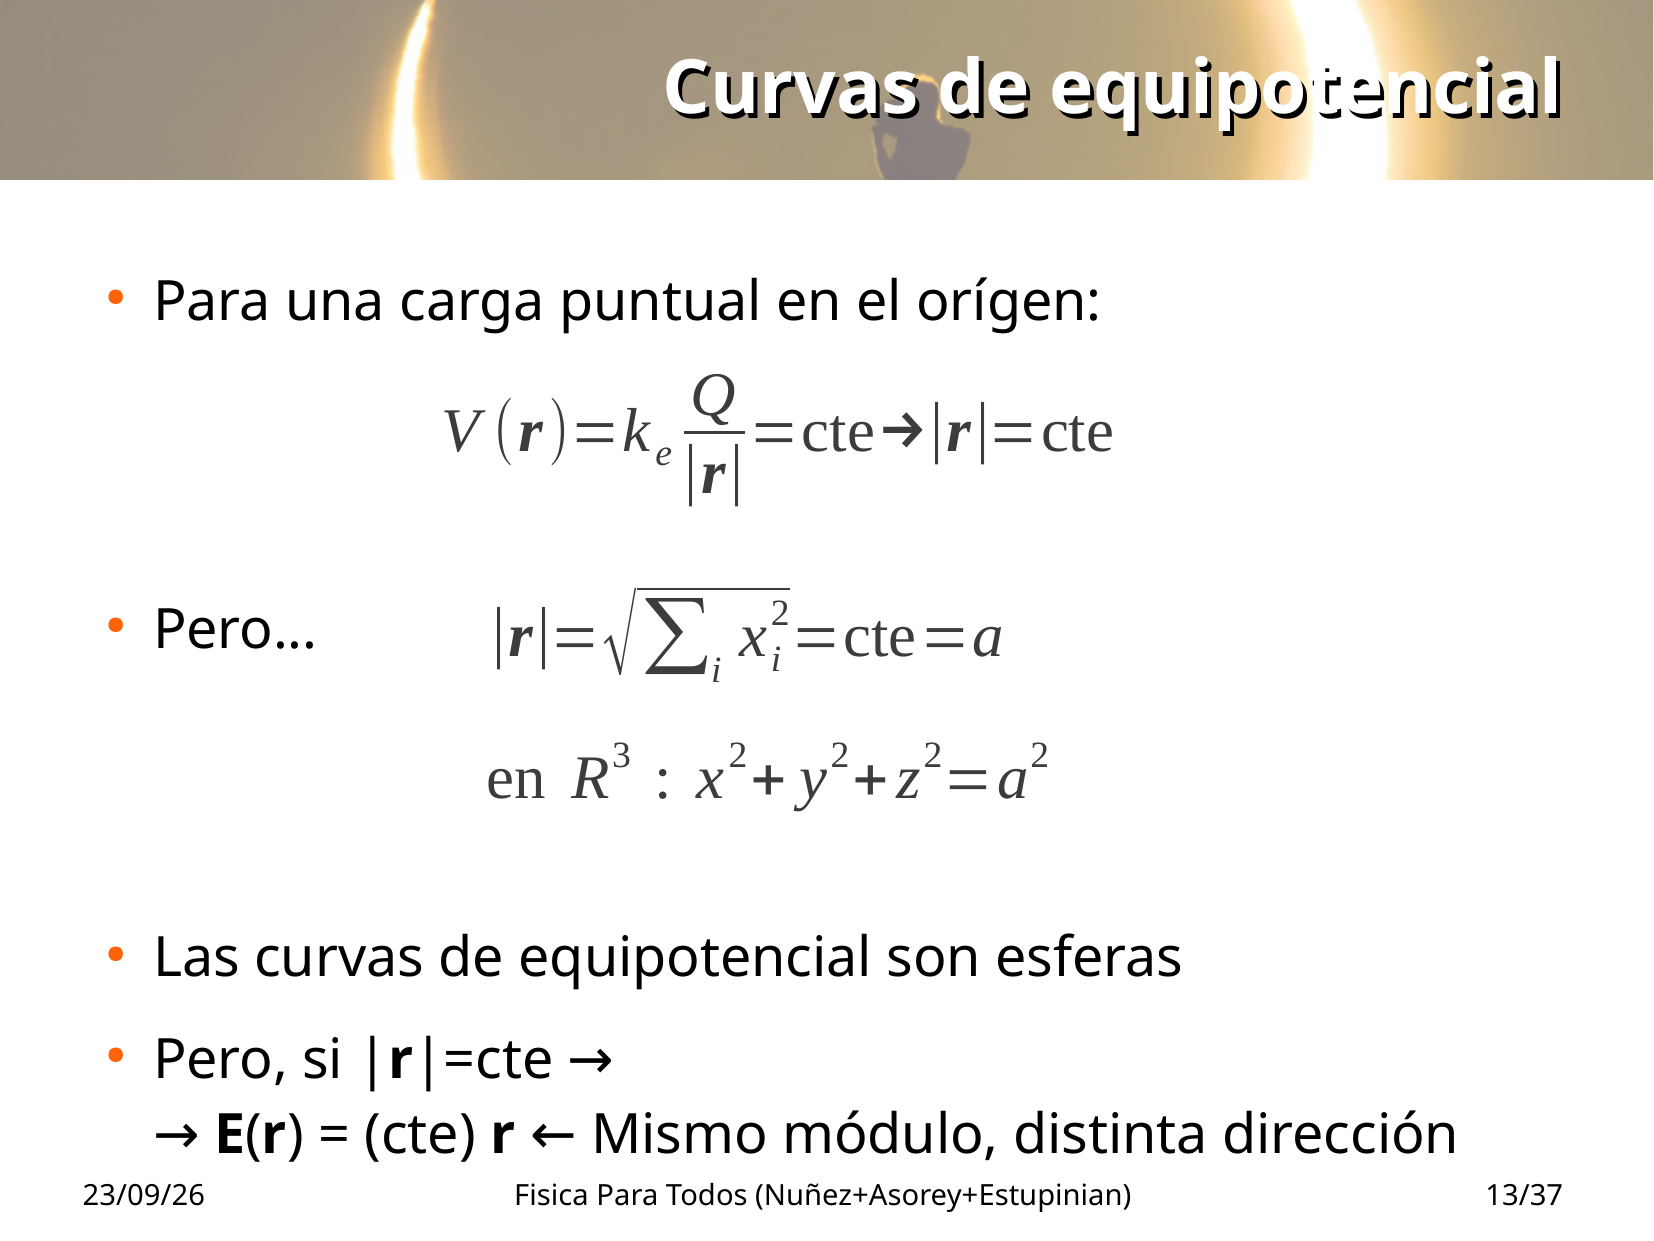

# Curvas de equipotencial
Para una carga puntual en el orígen:
Pero...
Las curvas de equipotencial son esferas
Pero, si |r|=cte →
→ E(r) = (cte) r ← Mismo módulo, distinta dirección
Fisica Para Todos (Nuñez+Asorey+Estupinian)
13